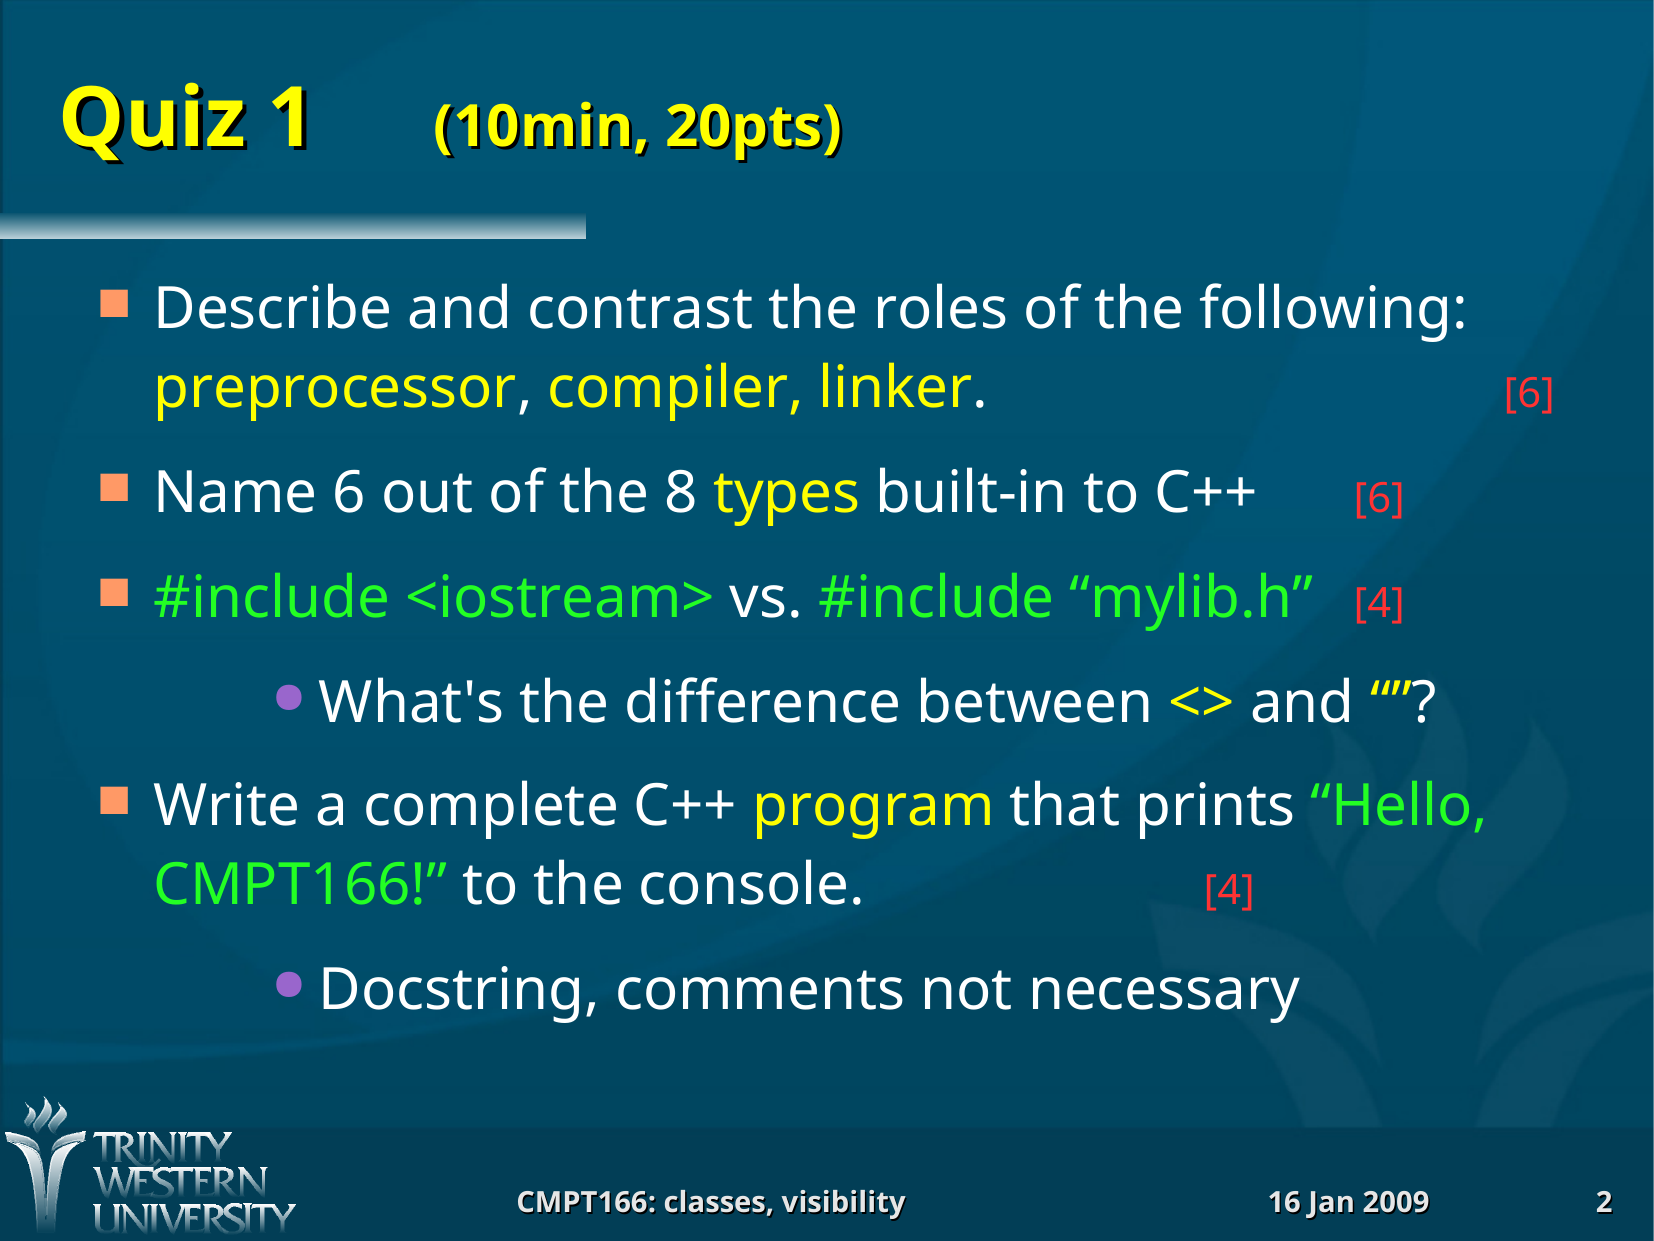

# Quiz 1		(10min, 20pts)
Describe and contrast the roles of the following: preprocessor, compiler, linker.							[6]
Name 6 out of the 8 types built-in to C++		[6]
#include <iostream> vs. #include “mylib.h”	[4]
What's the difference between <> and “”?
Write a complete C++ program that prints “Hello, CMPT166!” to the console.					[4]
Docstring, comments not necessary
CMPT166: classes, visibility
16 Jan 2009
2